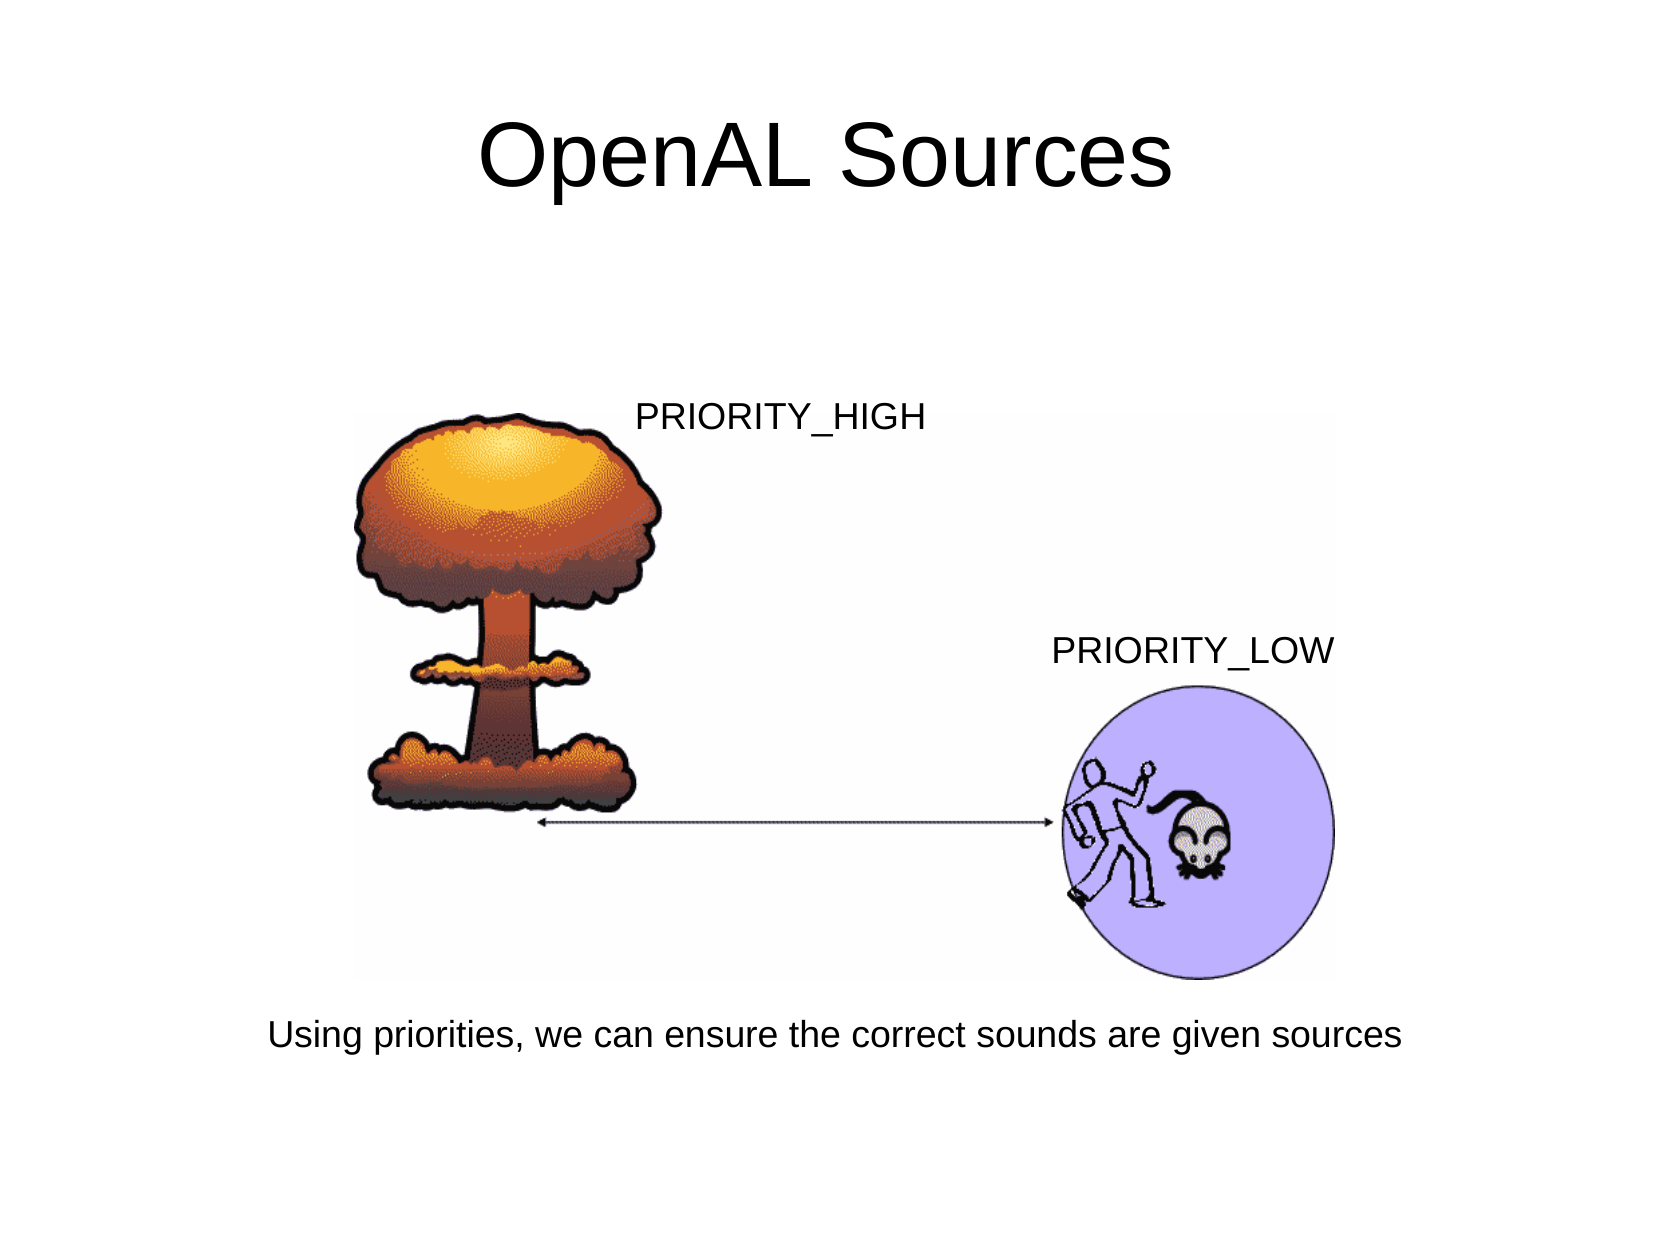

# OpenAL Sources
PRIORITY_HIGH
PRIORITY_LOW
Using priorities, we can ensure the correct sounds are given sources